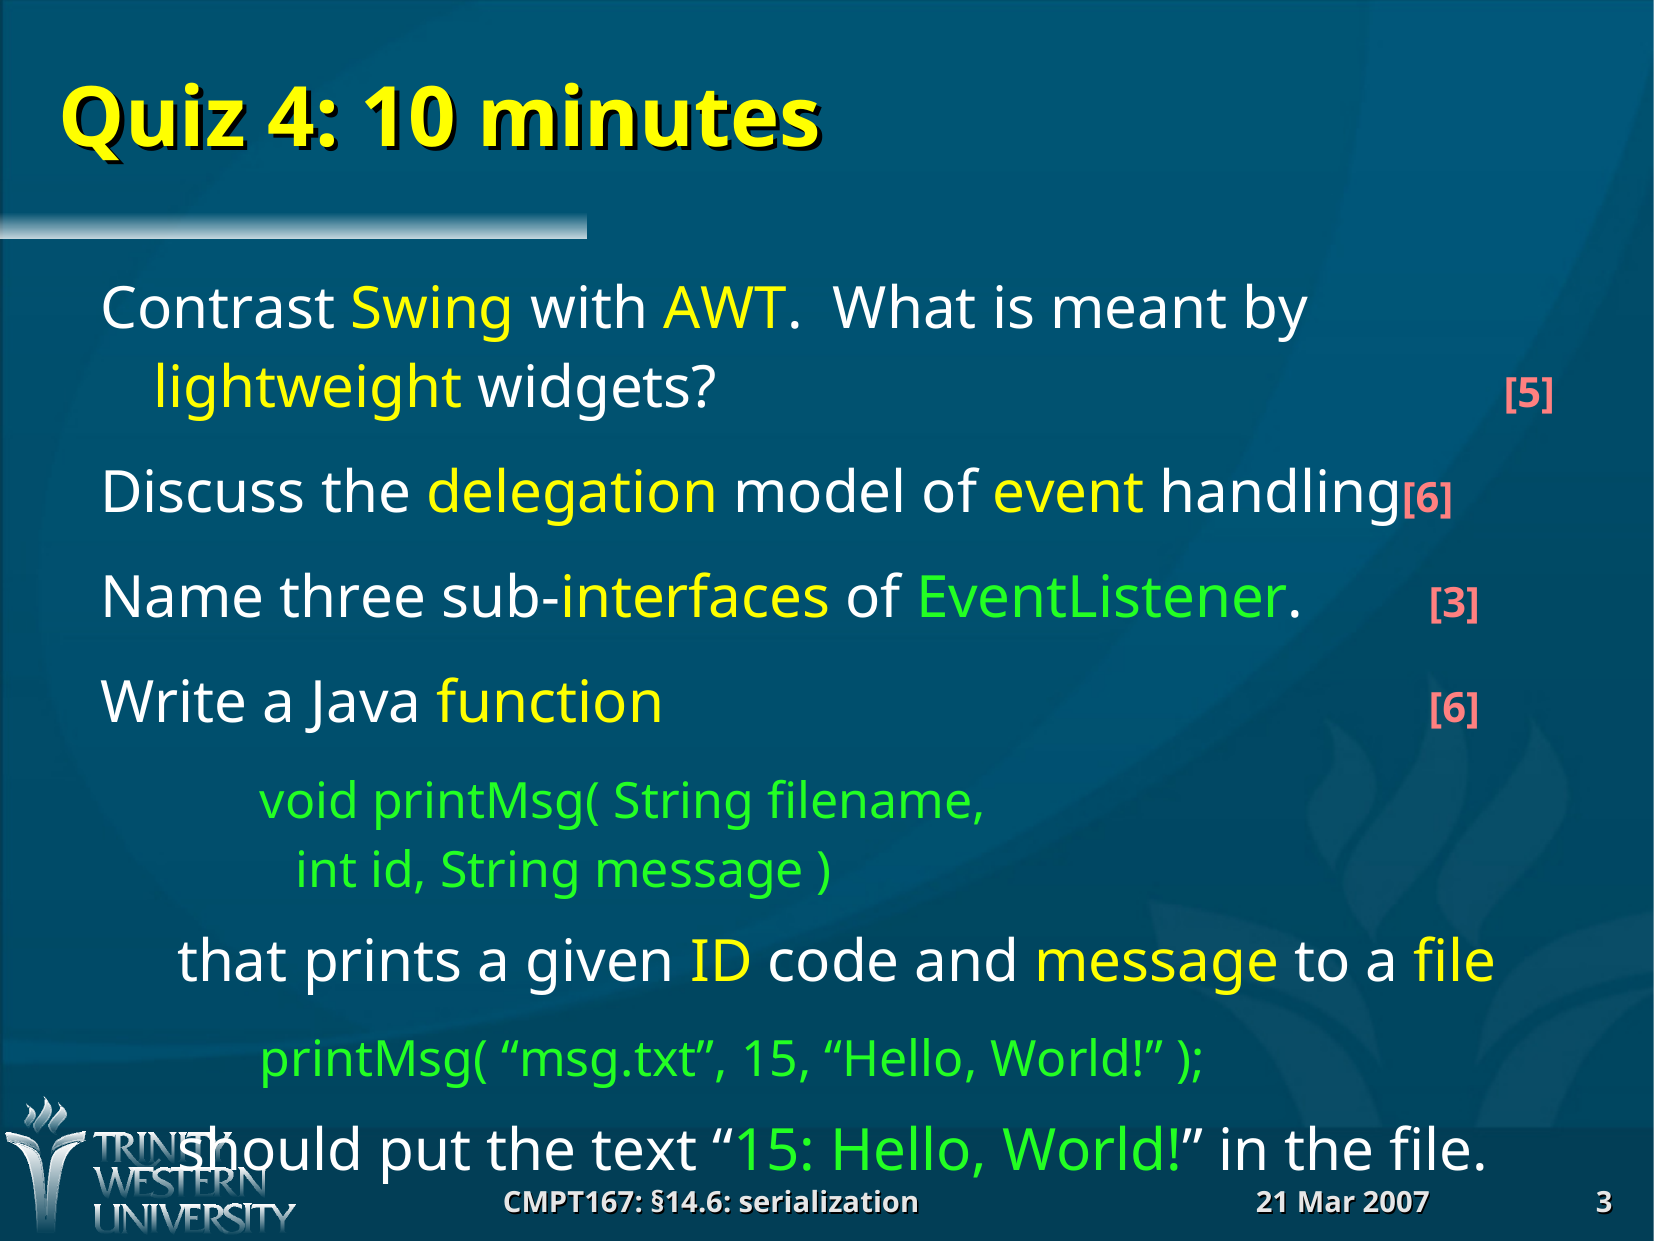

# Quiz 4: 10 minutes
Contrast Swing with AWT. What is meant by lightweight widgets?											[5]
Discuss the delegation model of event handling[6]
Name three sub-interfaces of EventListener.		[3]
Write a Java function											[6]
void printMsg( String filename,
int id, String message )
that prints a given ID code and message to a file
printMsg( “msg.txt”, 15, “Hello, World!” );
should put the text “15: Hello, World!” in the file.
CMPT167: §14.6: serialization
21 Mar 2007
3